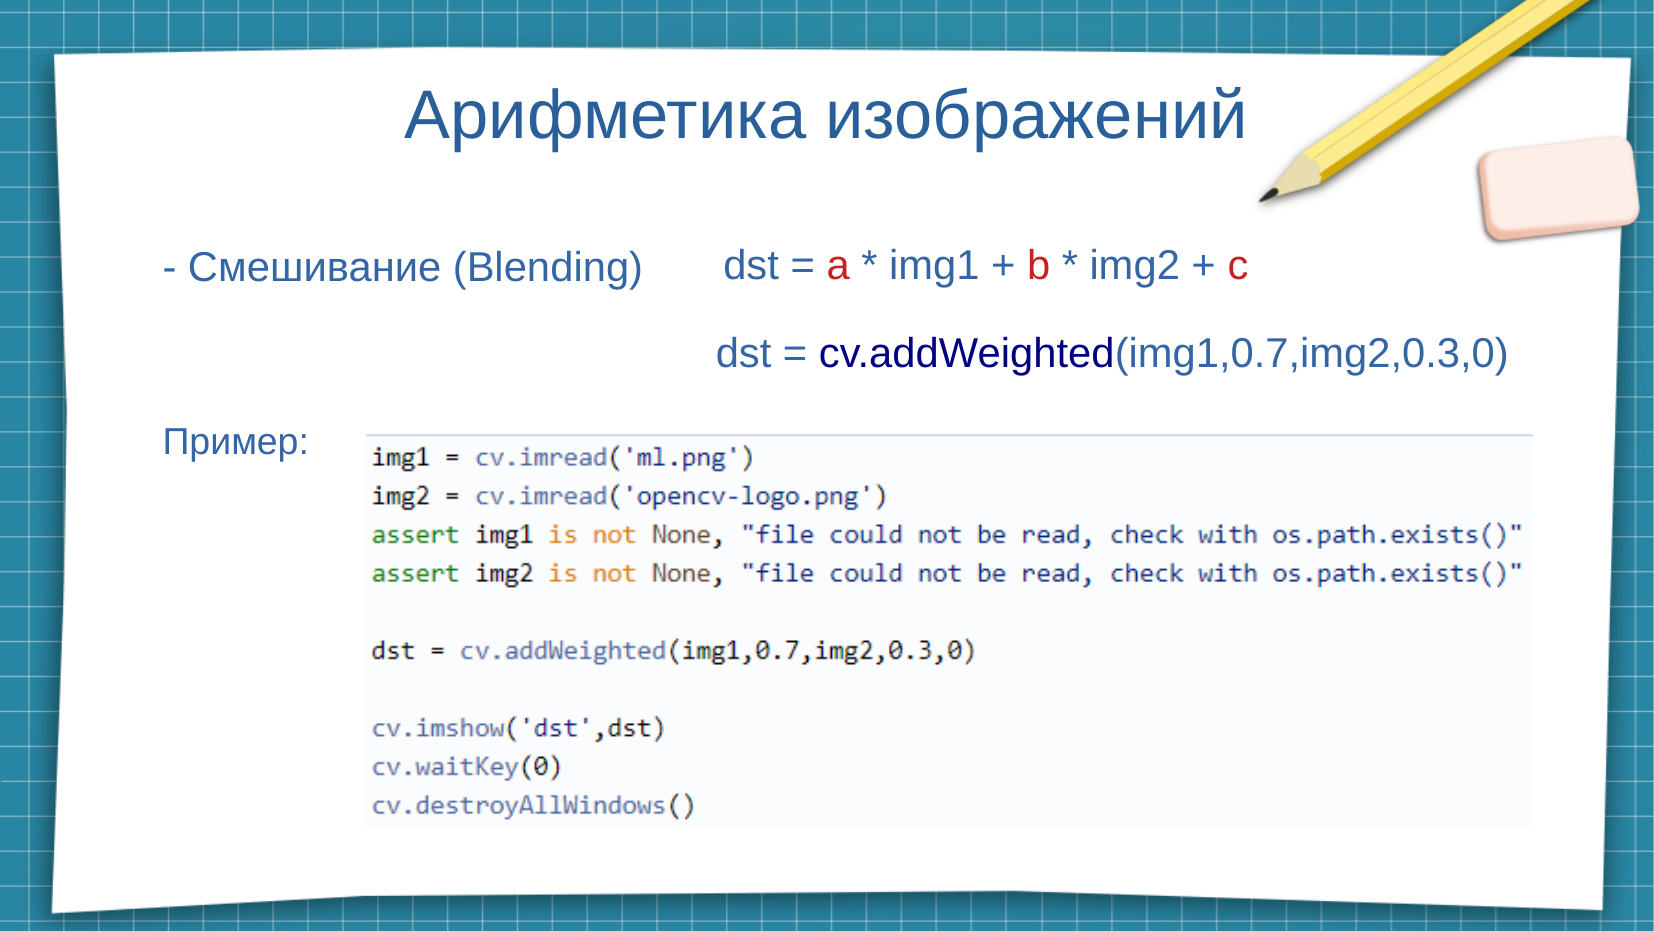

# Арифметика изображений
dst = a * img1 + b * img2 + c
- Смешивание (Blending)
dst = cv.addWeighted(img1,0.7,img2,0.3,0)
Пример: